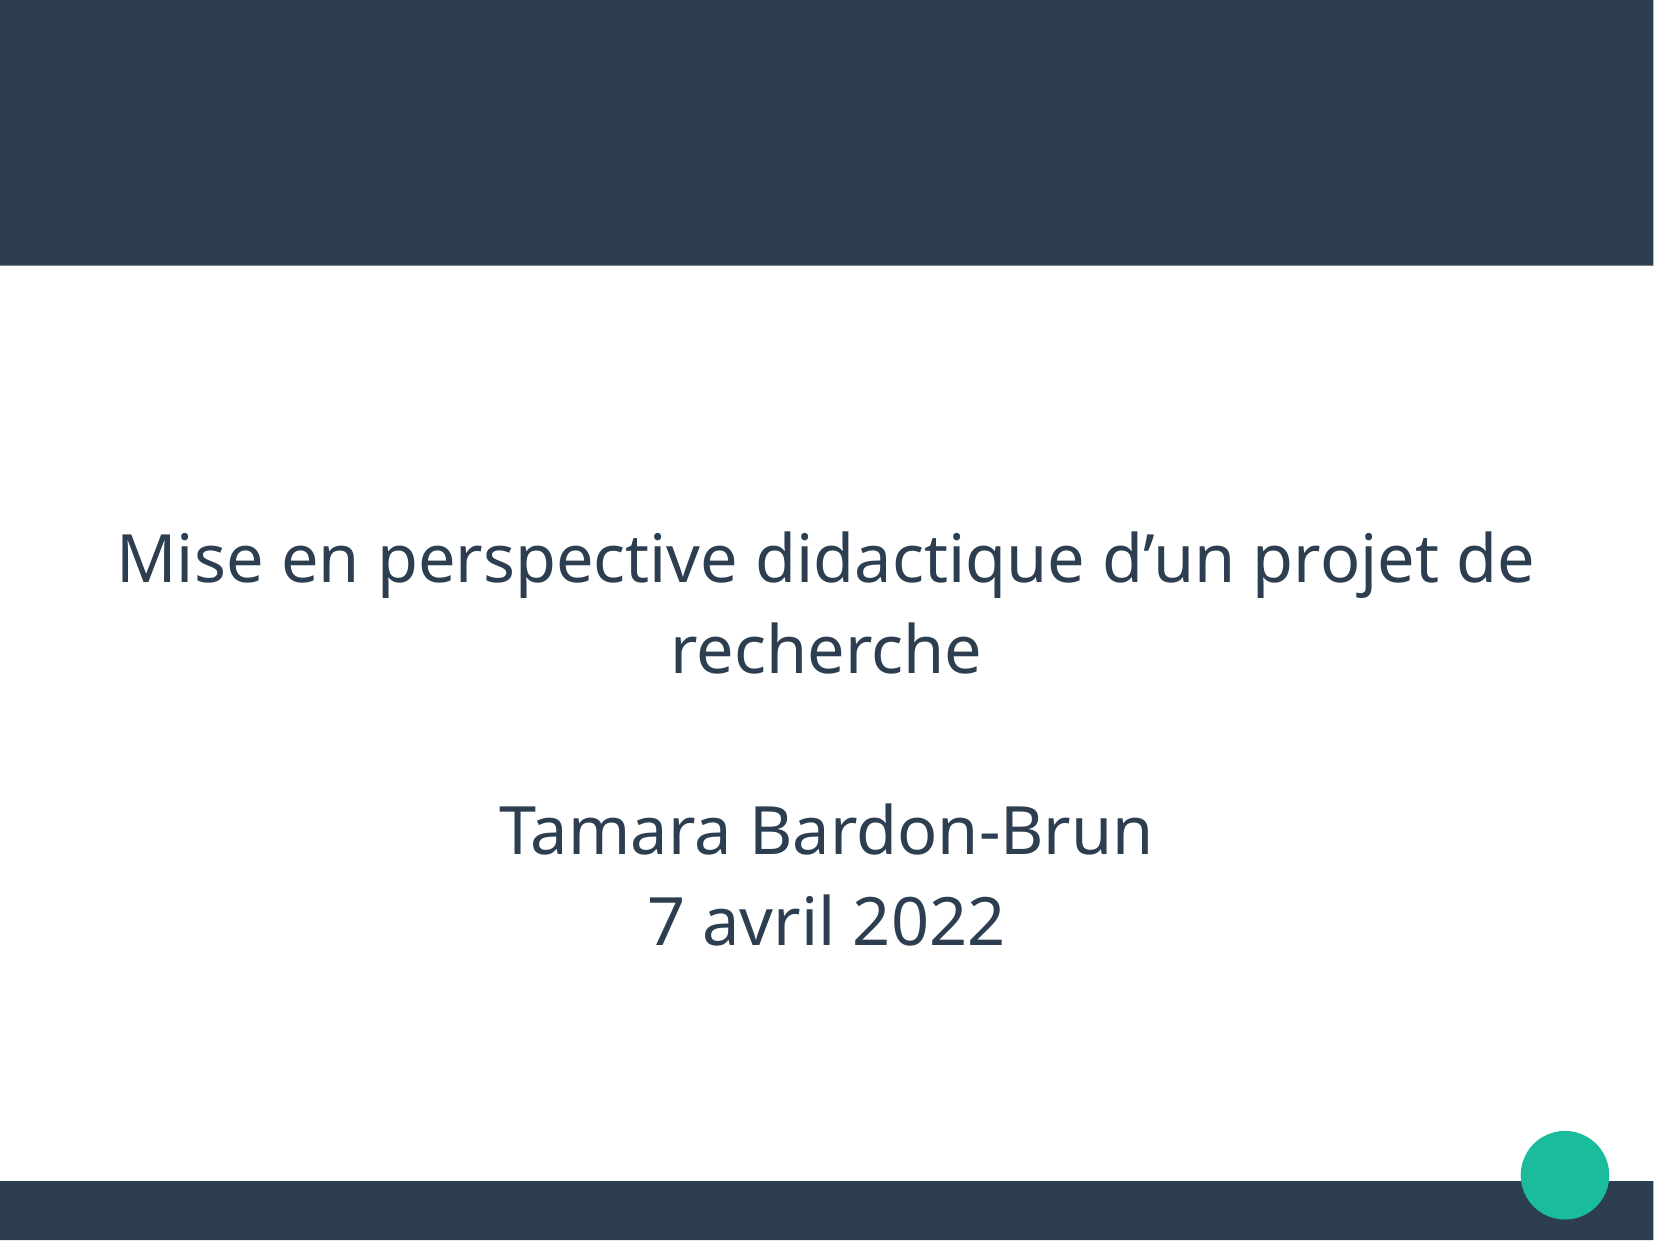

#
Mise en perspective didactique d’un projet de recherche
Tamara Bardon-Brun
7 avril 2022